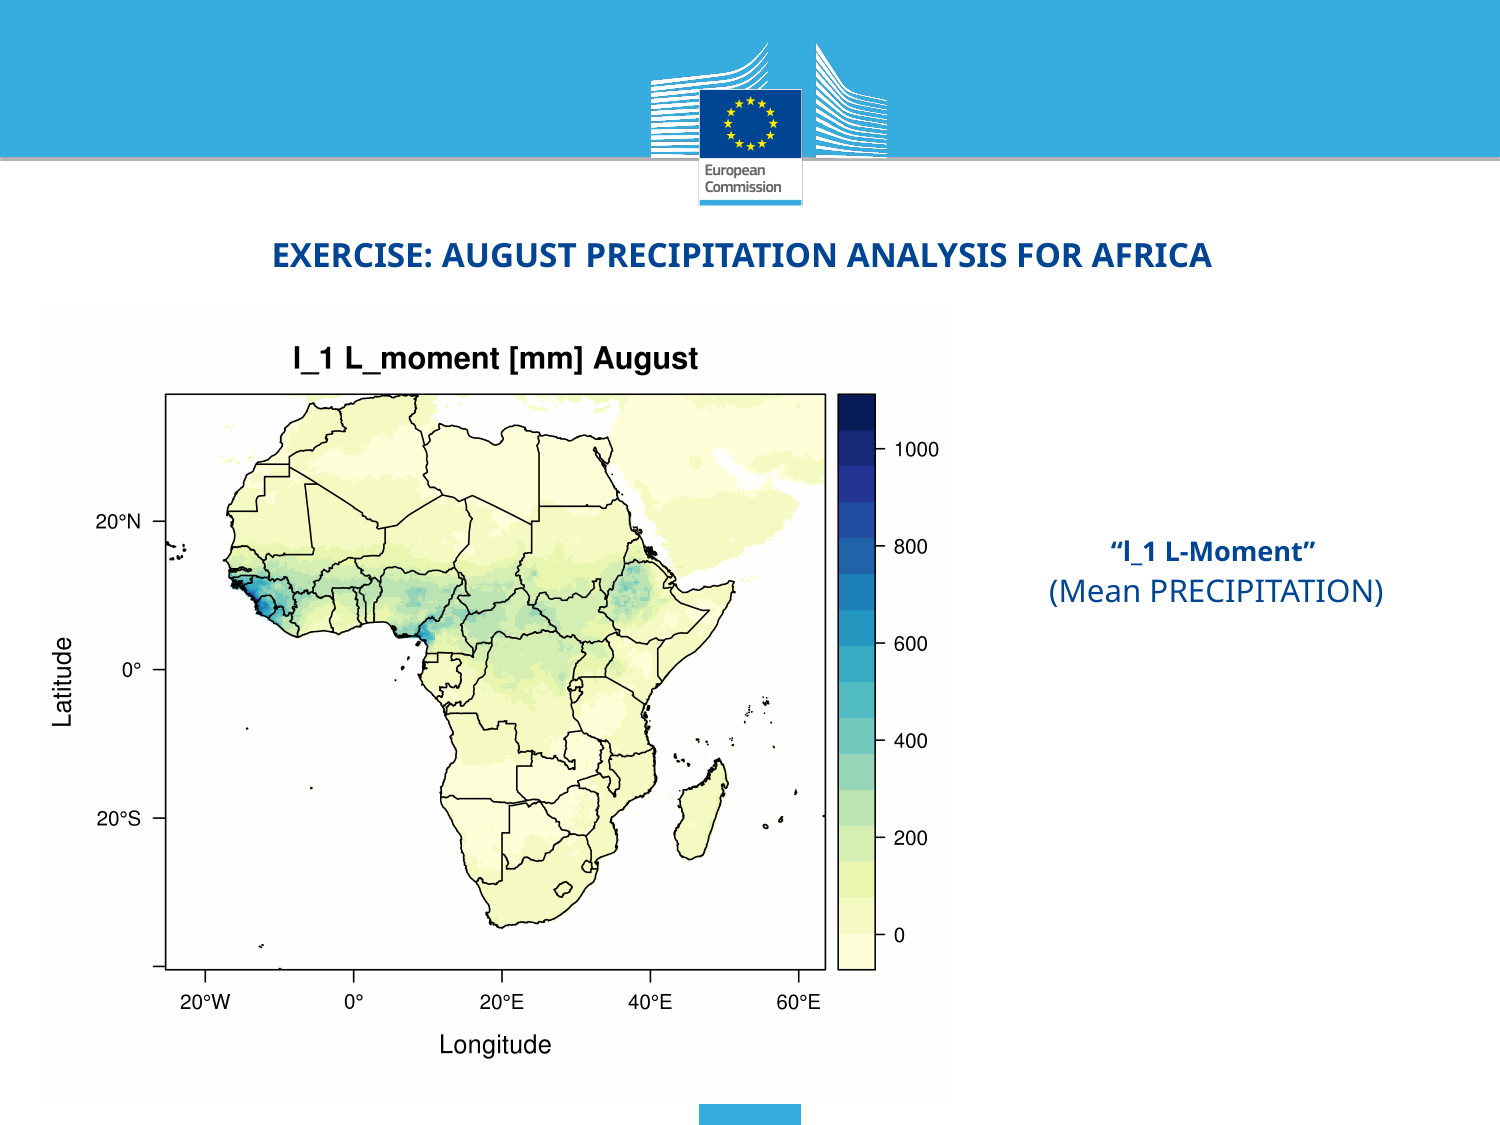

EXERCISE: AUGUST PRECIPITATION ANALYSIS FOR AFRICA
“l_1 L-Moment”
(Mean PRECIPITATION)